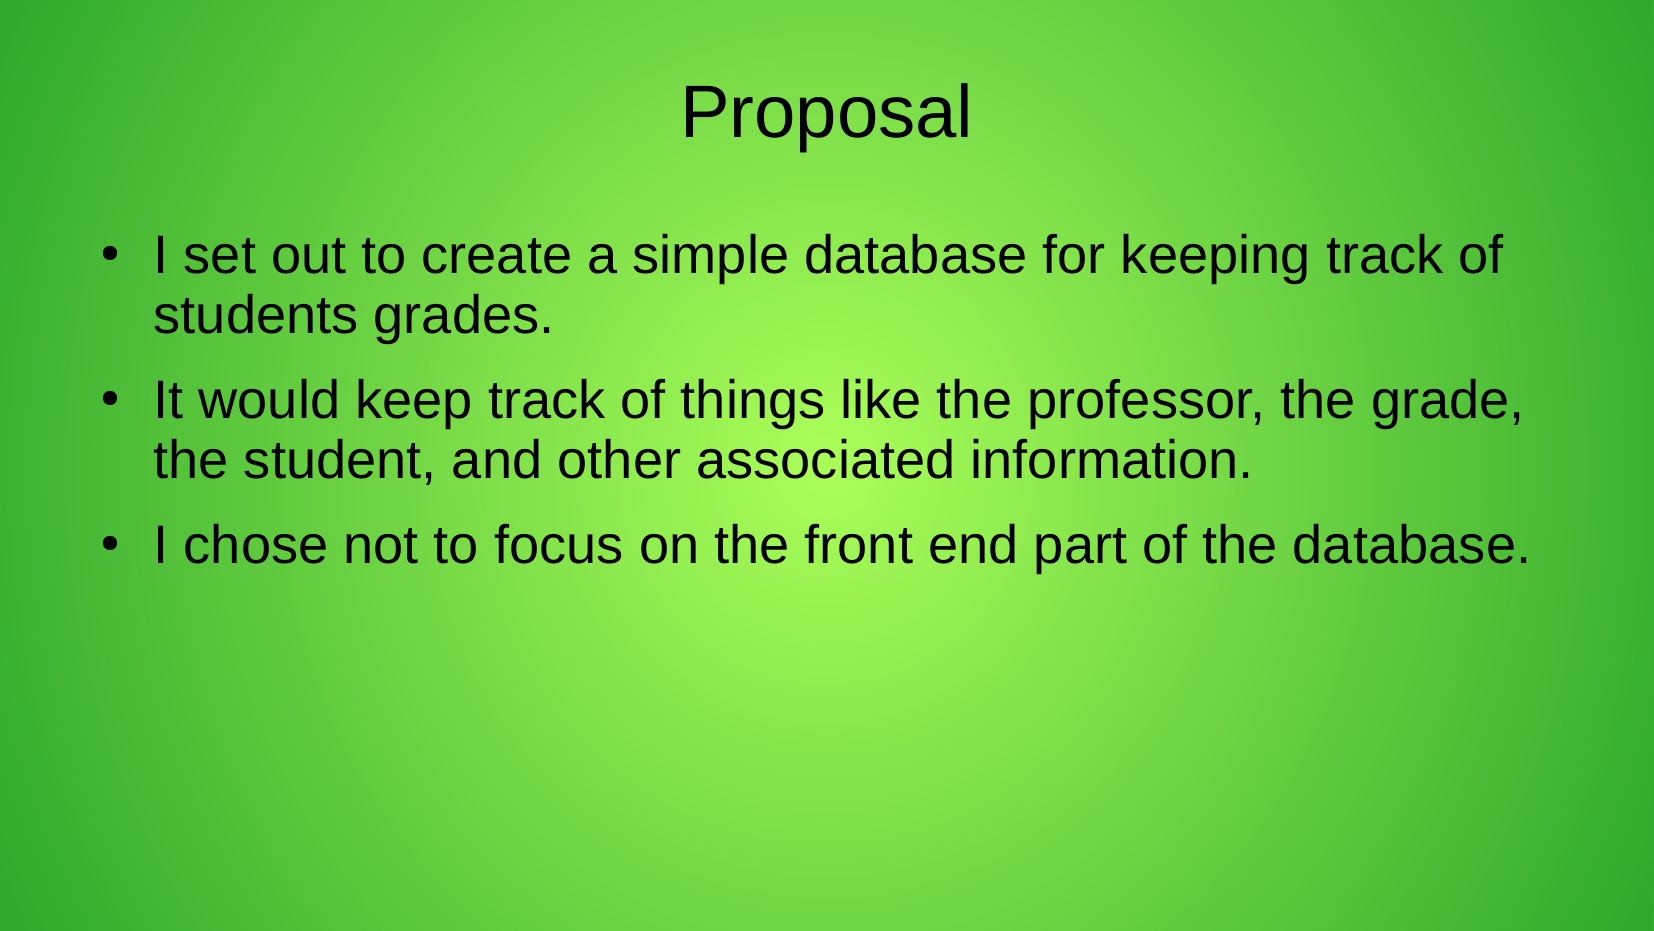

# Proposal
I set out to create a simple database for keeping track of students grades.
It would keep track of things like the professor, the grade, the student, and other associated information.
I chose not to focus on the front end part of the database.